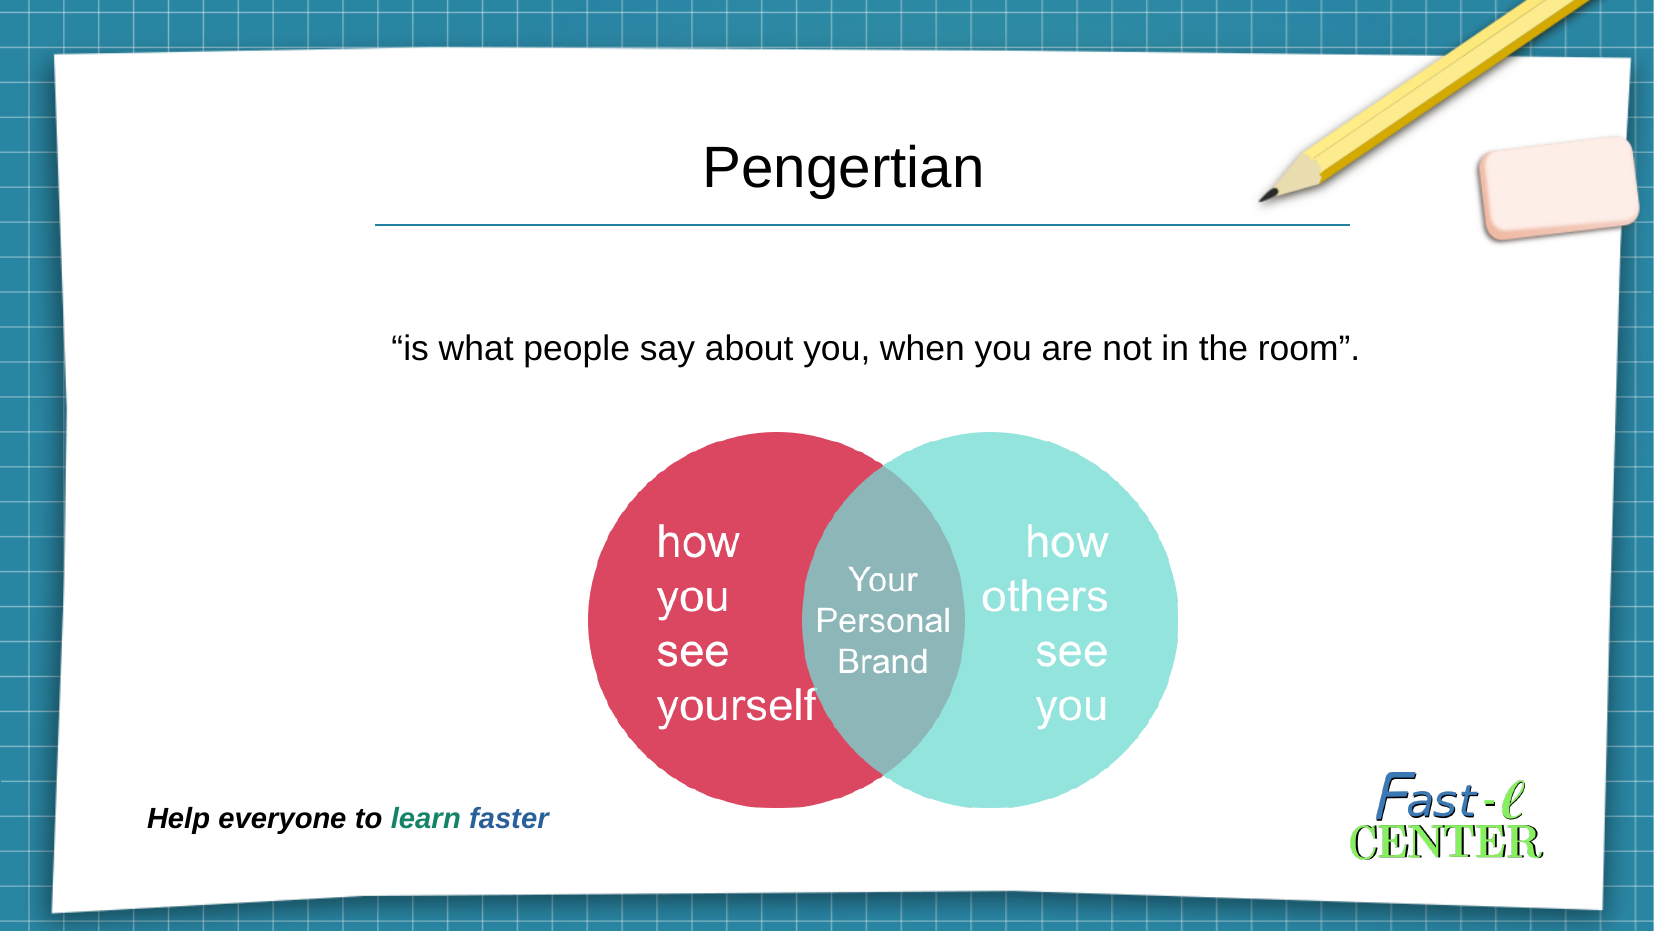

# Pengertian
“is what people say about you, when you are not in the room”.
Help everyone to learn faster